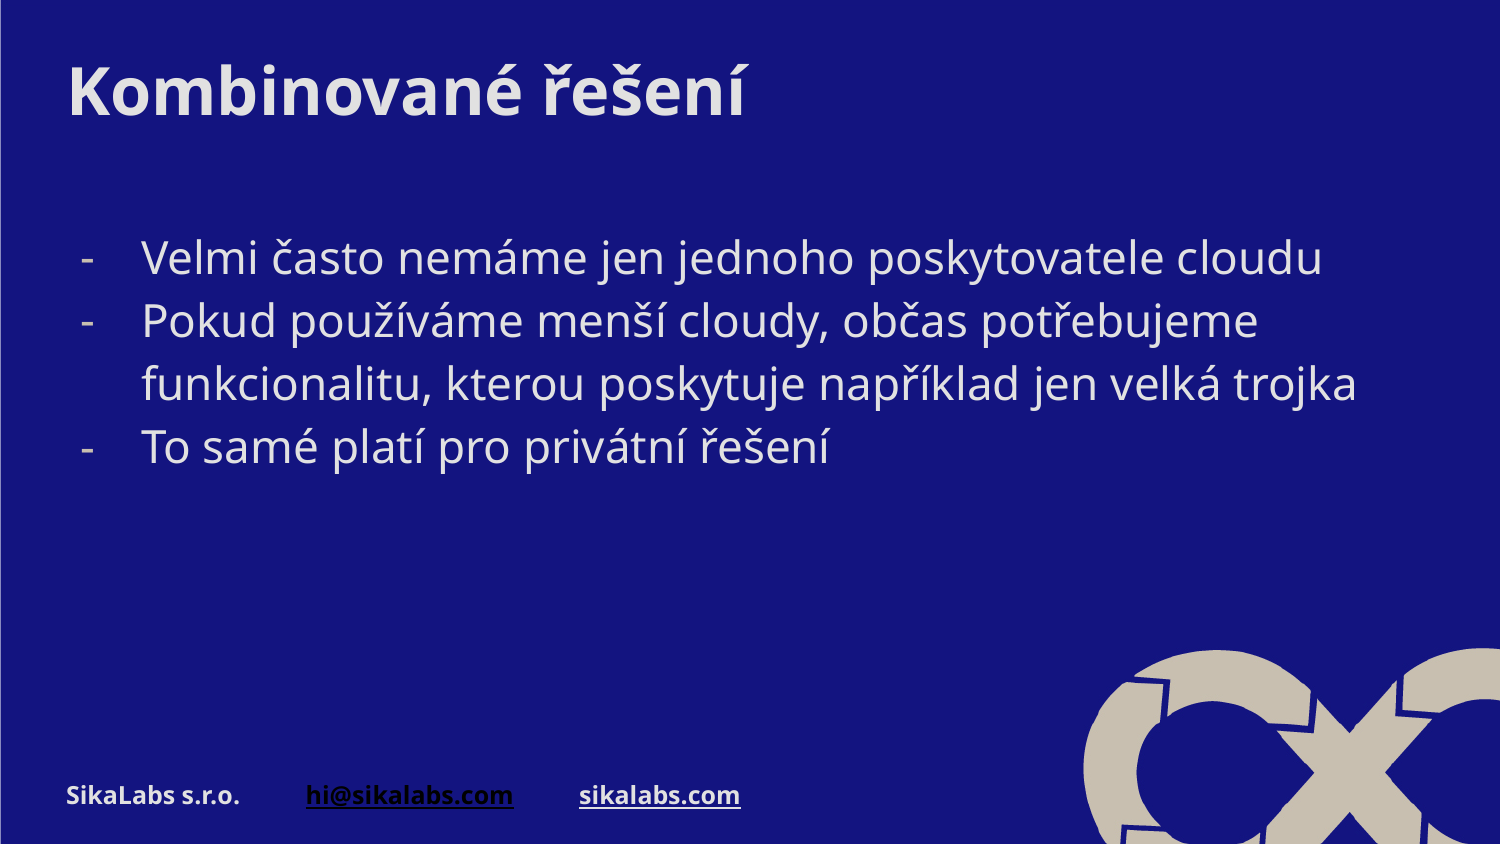

Kombinované řešení
# Velmi často nemáme jen jednoho poskytovatele cloudu
Pokud používáme menší cloudy, občas potřebujeme funkcionalitu, kterou poskytuje například jen velká trojka
To samé platí pro privátní řešení